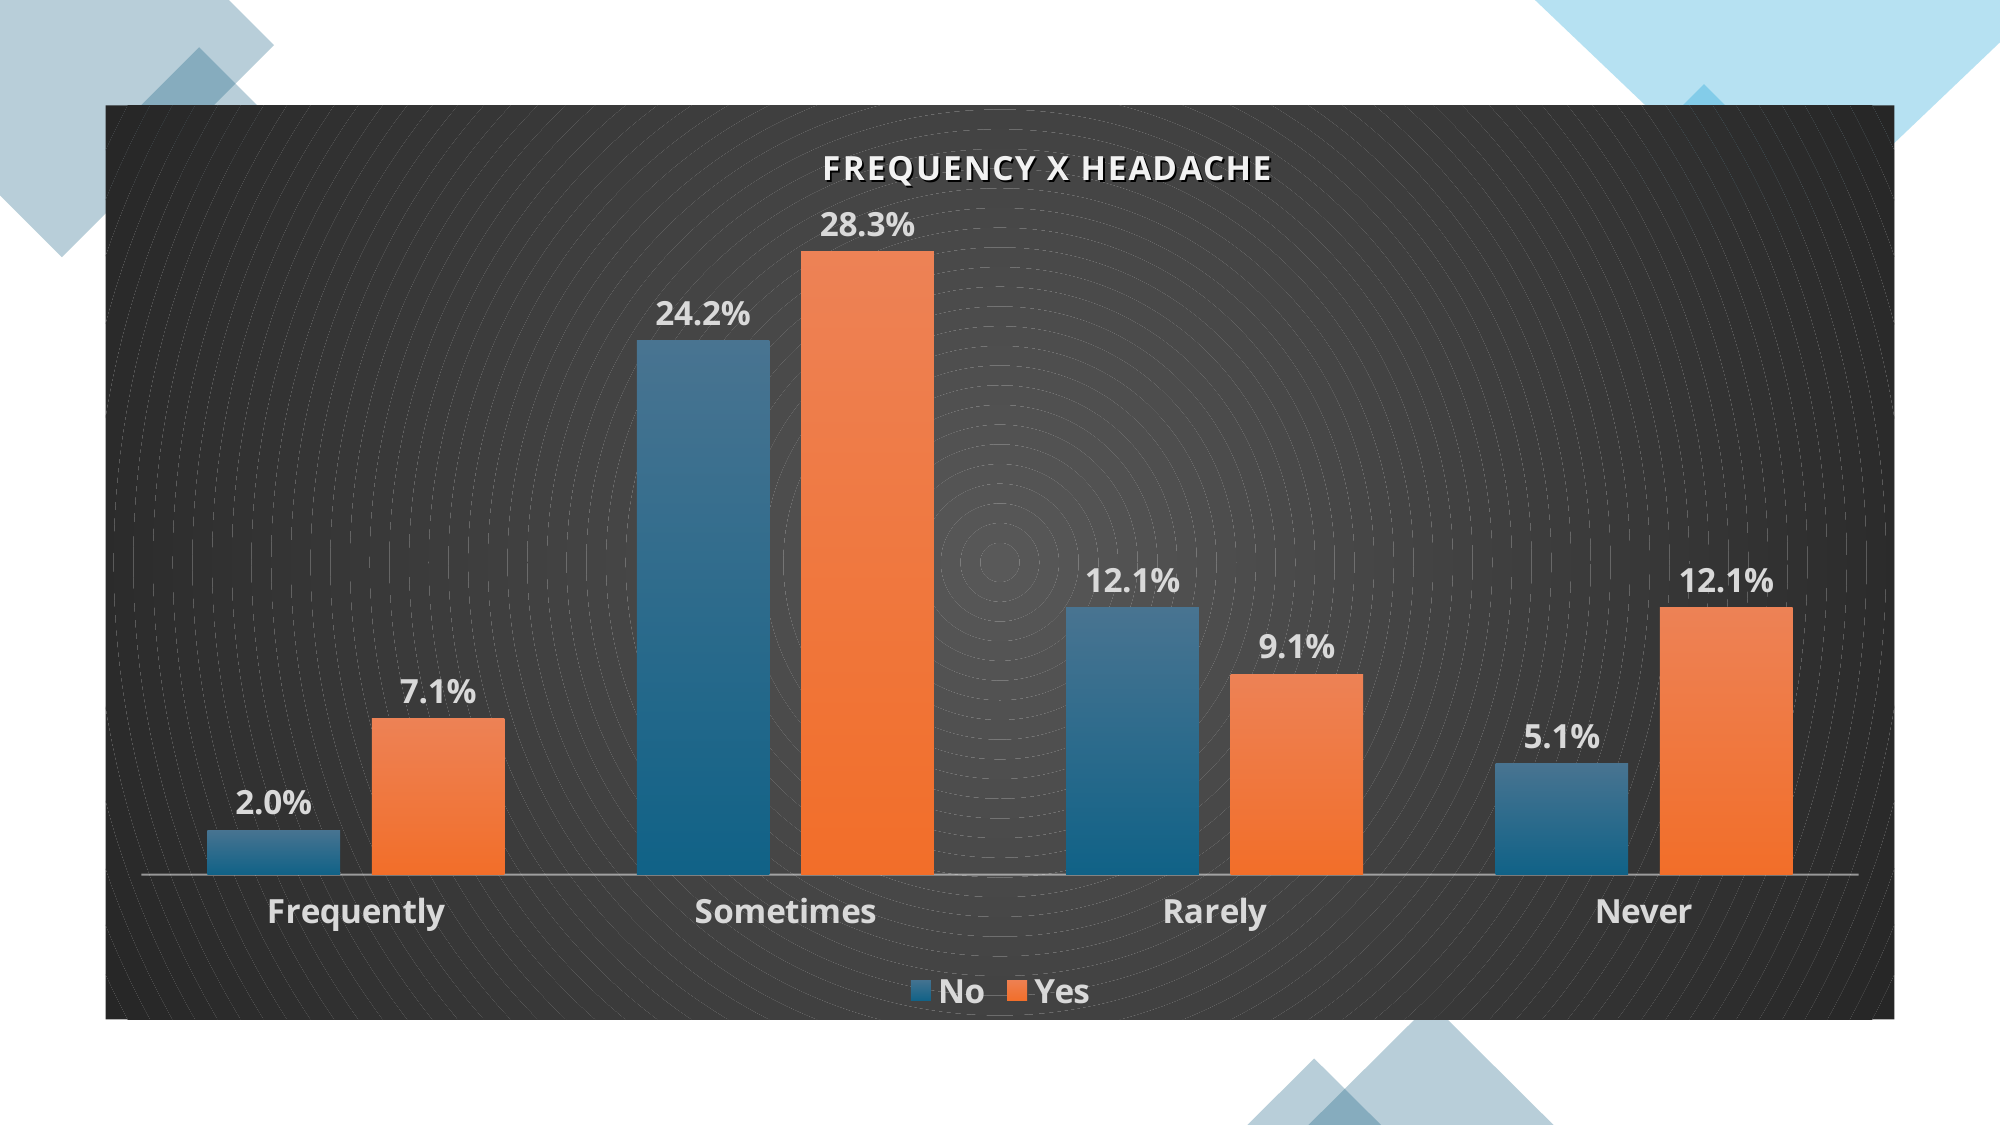

### Chart: FREQUENCY X HEADACHE
| Category | No | Yes |
|---|---|---|
| Frequently | 0.0202020202020202 | 0.0707070707070707 |
| Sometimes | 0.242424242424242 | 0.282828282828283 |
| Rarely | 0.121212121212121 | 0.0909090909090909 |
| Never | 0.0505050505050505 | 0.121212121212121 |